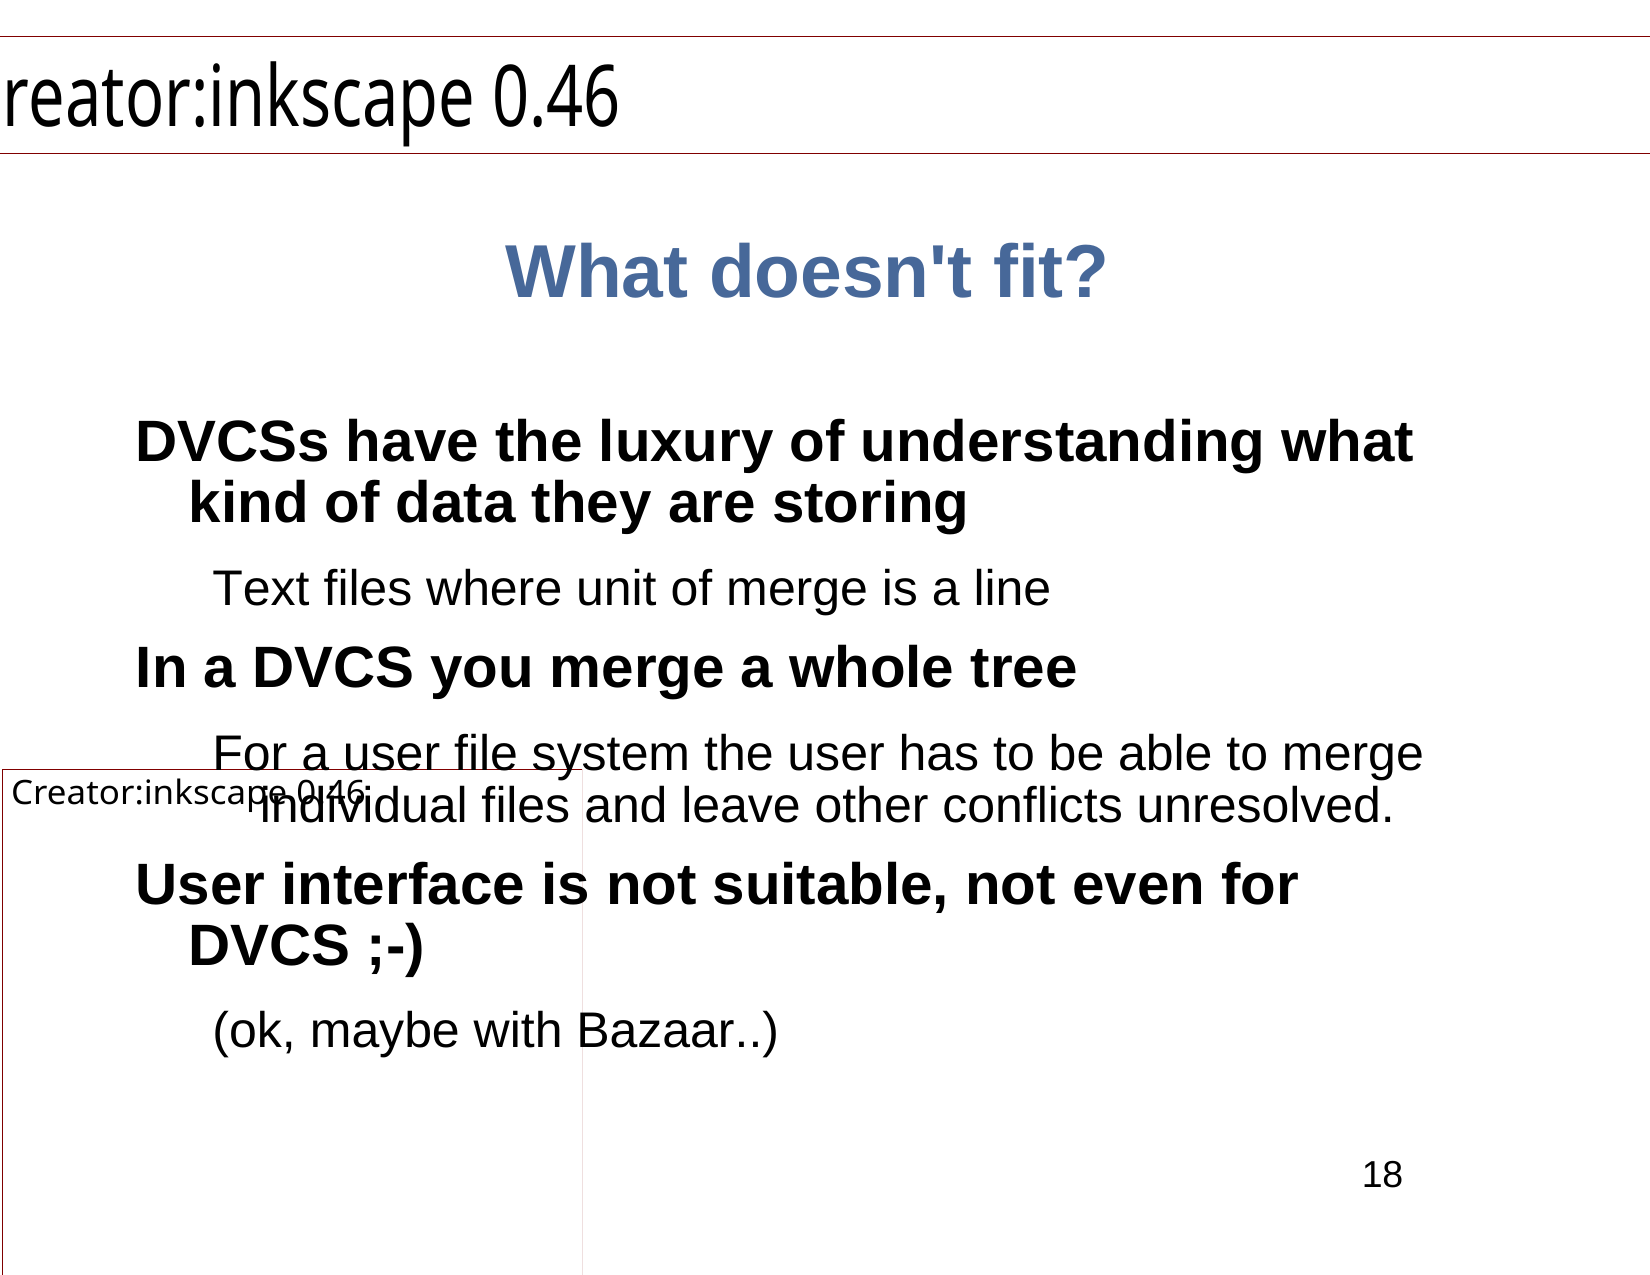

# What doesn't fit?
DVCSs have the luxury of understanding what kind of data they are storing
Text files where unit of merge is a line
In a DVCS you merge a whole tree
For a user file system the user has to be able to merge individual files and leave other conflicts unresolved.
User interface is not suitable, not even for DVCS ;-)
(ok, maybe with Bazaar..)